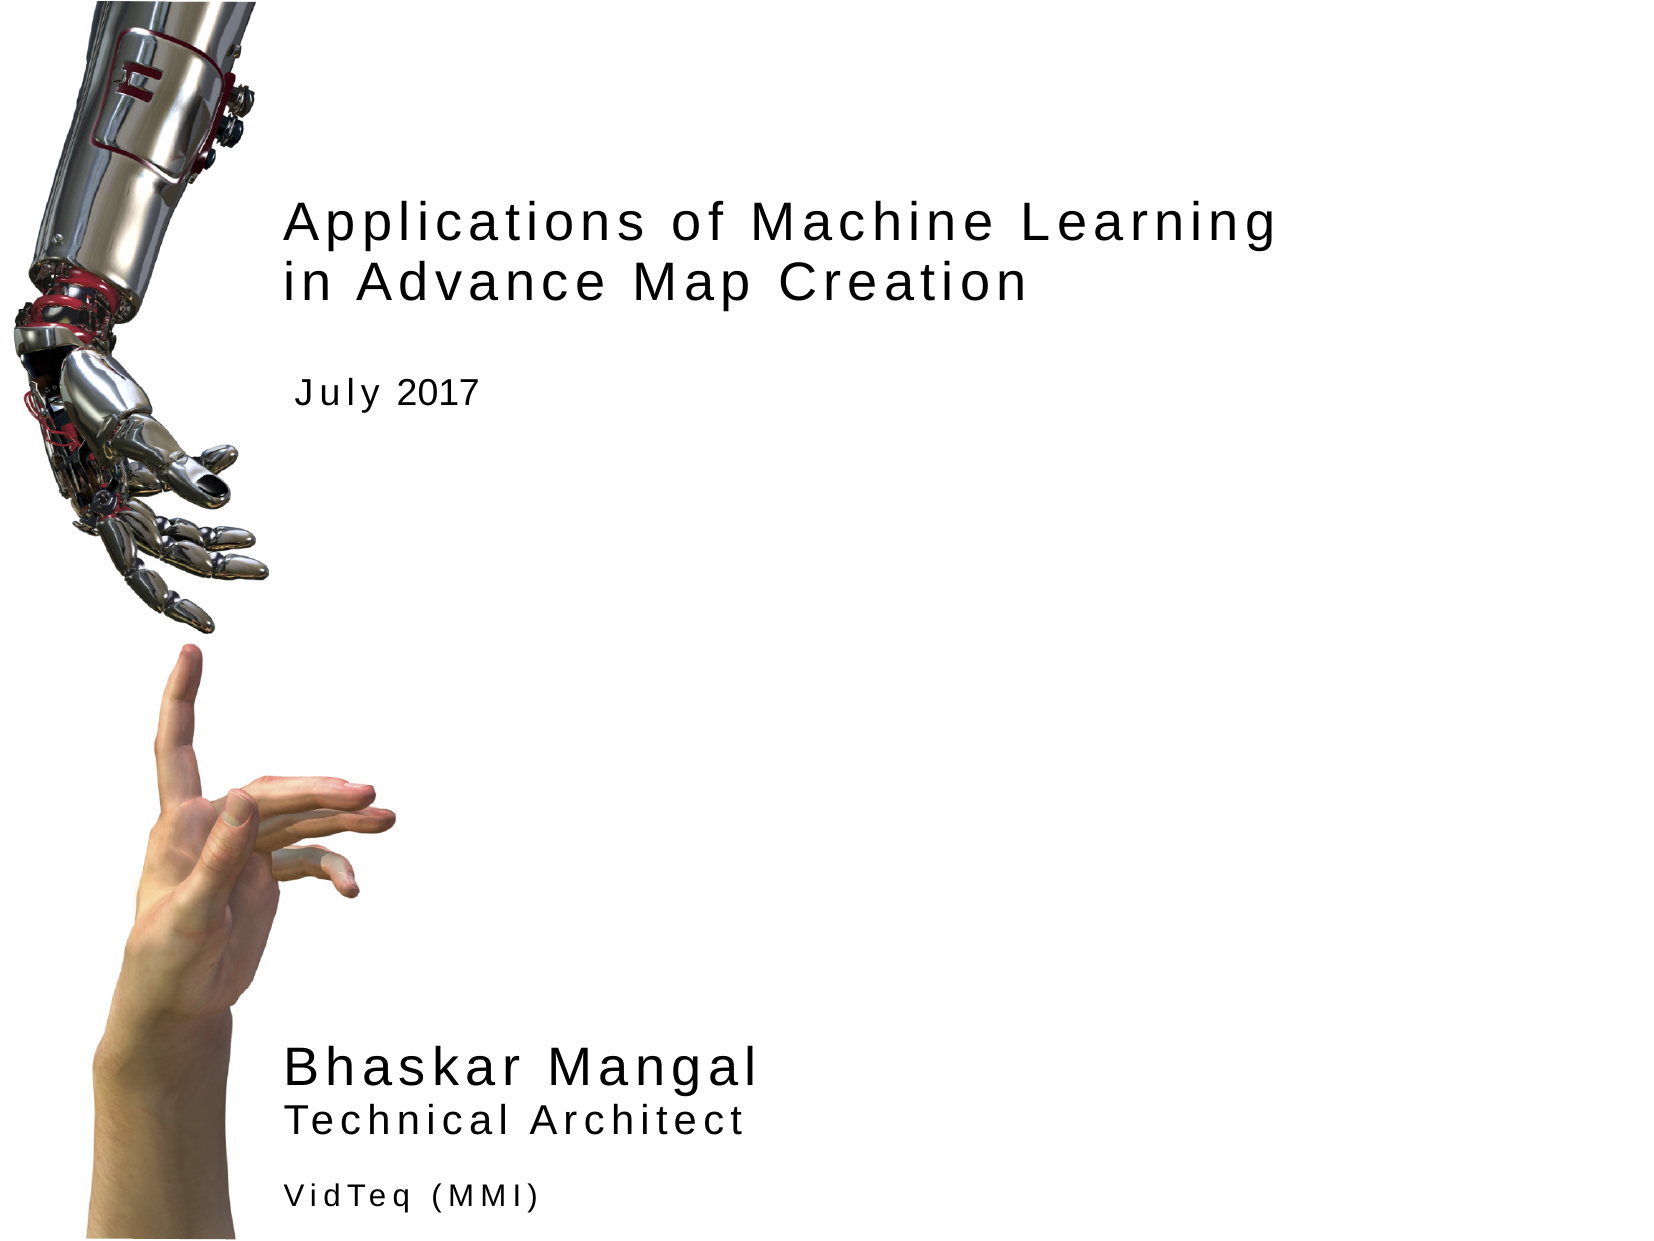

Applications of Machine Learning
in Advance Map Creation
July 2017
# Bhaskar Mangal
Technical Architect
VidTeq (MMI)